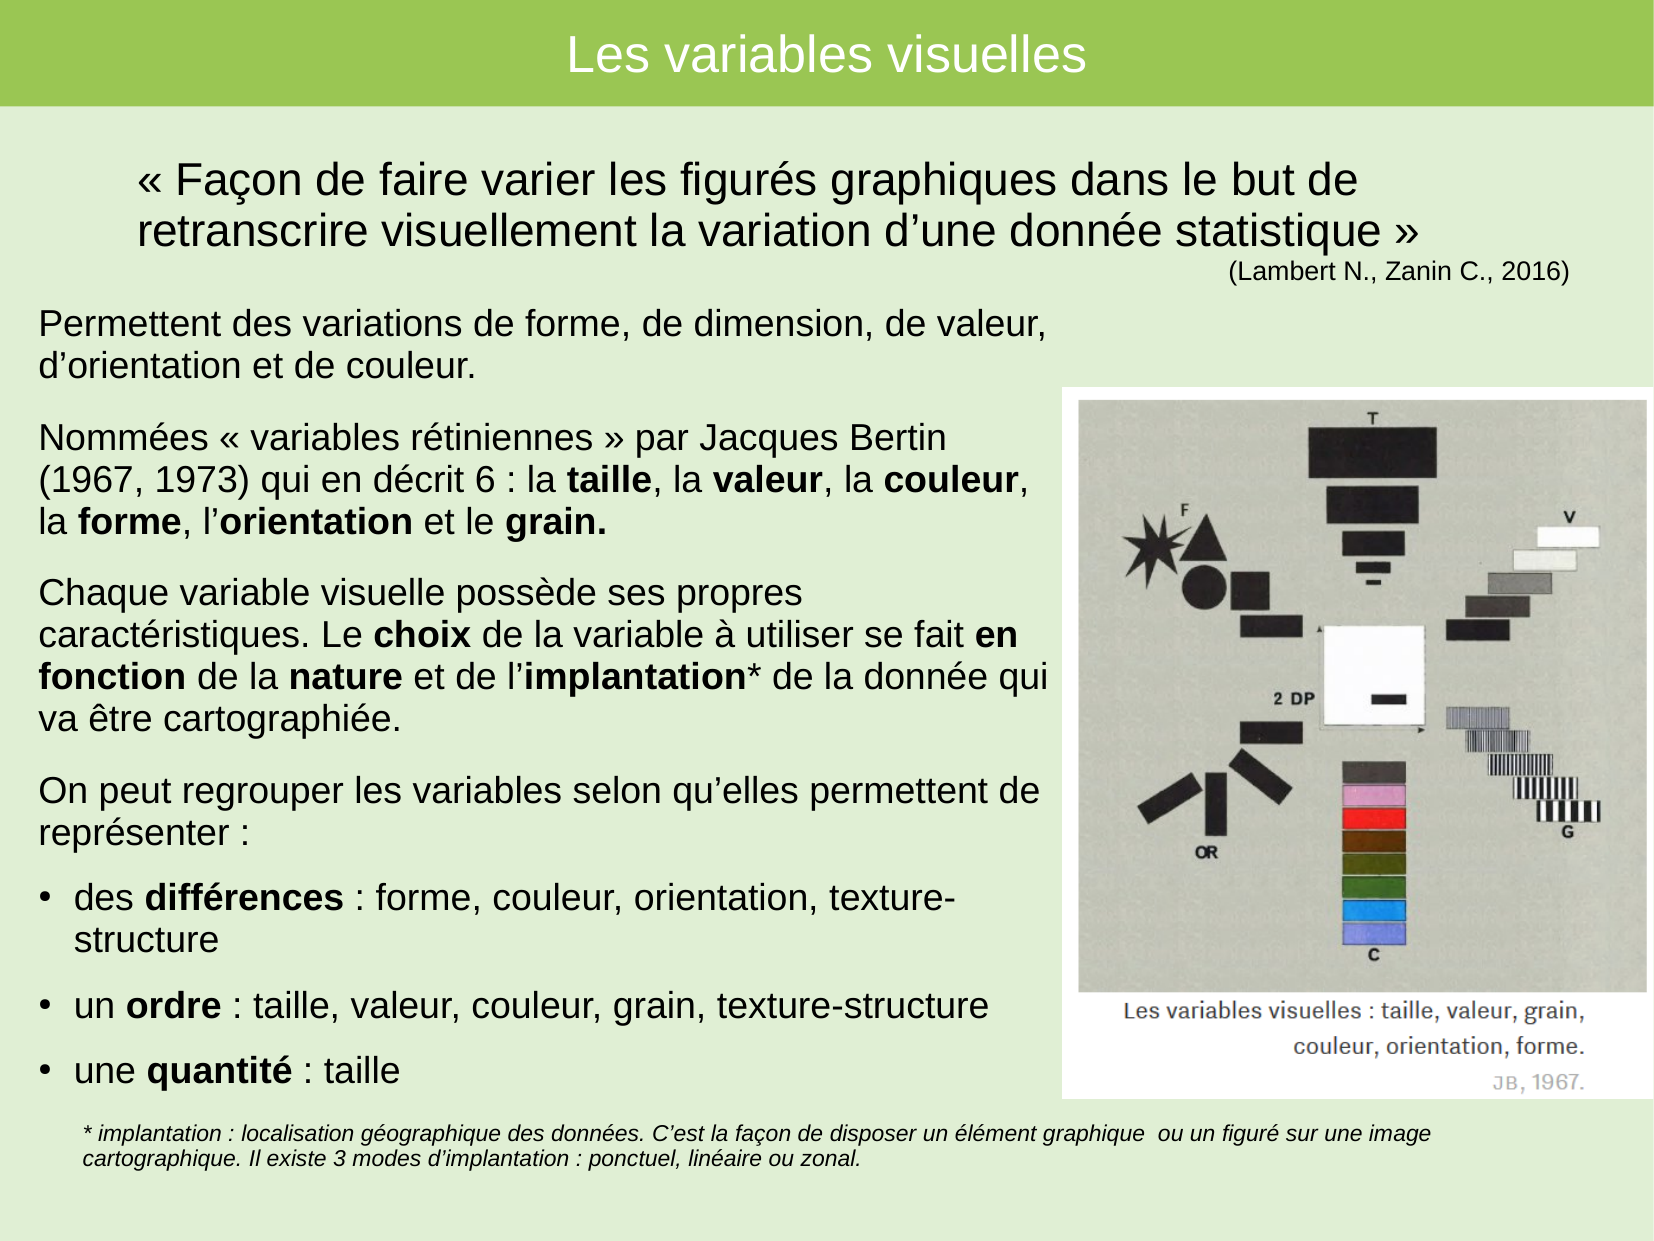

# Les variables visuelles
« Façon de faire varier les figurés graphiques dans le but de retranscrire visuellement la variation d’une donnée statistique »
(Lambert N., Zanin C., 2016)
* implantation : localisation géographique des données. C’est la façon de disposer un élément graphique ou un figuré sur une image cartographique. Il existe 3 modes d’implantation : ponctuel, linéaire ou zonal.
Permettent des variations de forme, de dimension, de valeur, d’orientation et de couleur.
Nommées « variables rétiniennes » par Jacques Bertin
(1967, 1973) qui en décrit 6 : la taille, la valeur, la couleur,
la forme, l’orientation et le grain.
Chaque variable visuelle possède ses propres caractéristiques. Le choix de la variable à utiliser se fait en fonction de la nature et de l’implantation* de la donnée qui va être cartographiée.
On peut regrouper les variables selon qu’elles permettent de représenter :
des différences : forme, couleur, orientation, texture-structure
un ordre : taille, valeur, couleur, grain, texture-structure
une quantité : taille